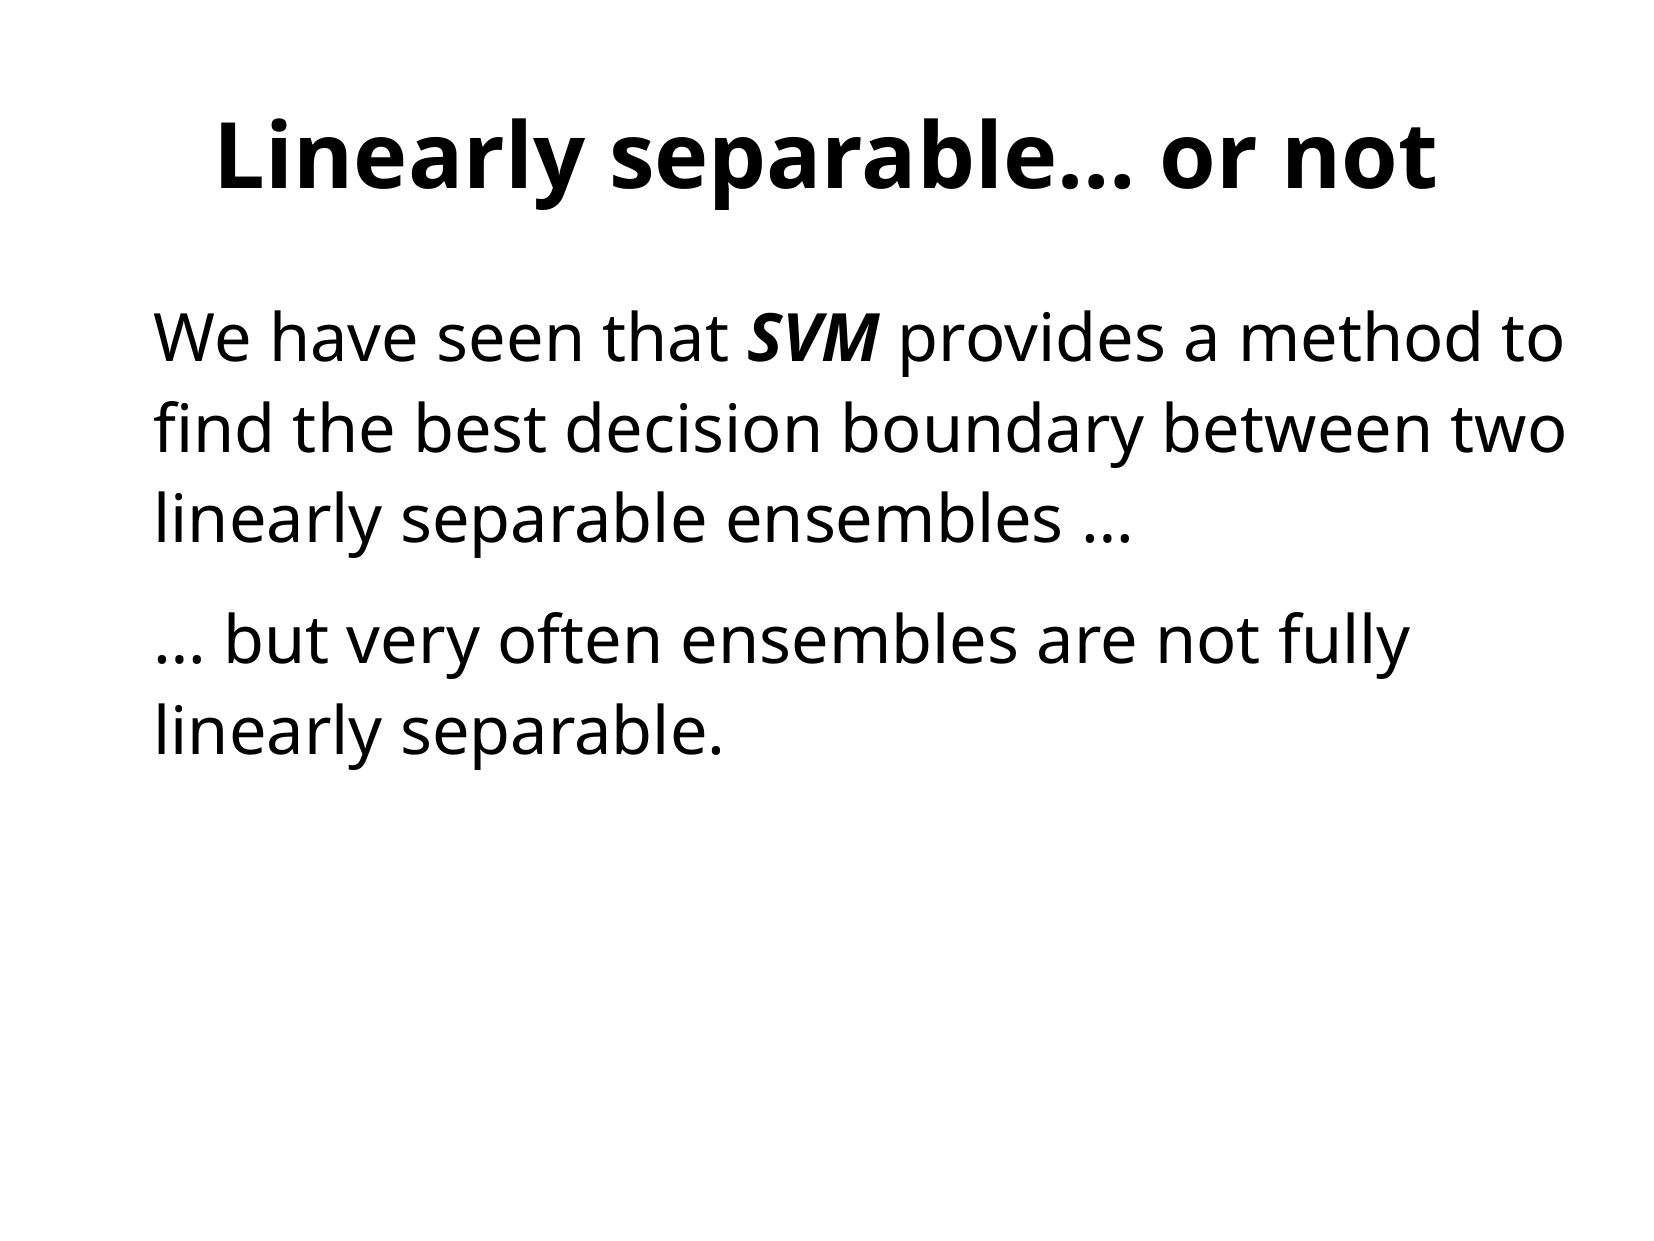

# Linearly separable… or not
We have seen that SVM provides a method to find the best decision boundary between two linearly separable ensembles …
… but very often ensembles are not fully linearly separable.